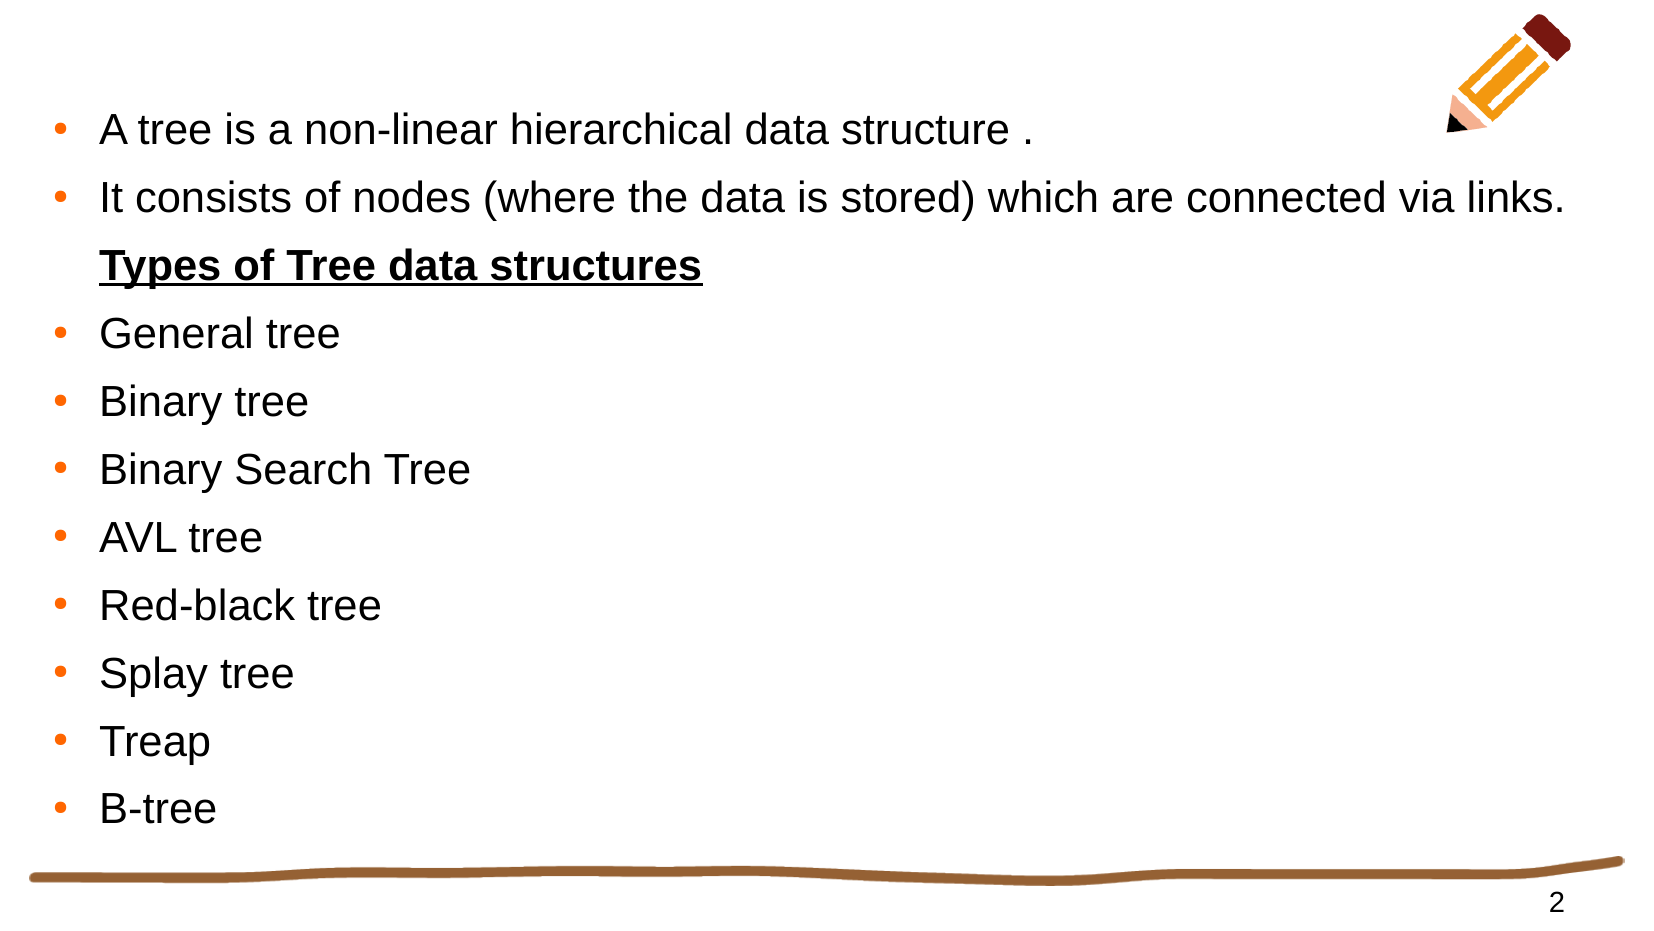

# A tree is a non-linear hierarchical data structure .
It consists of nodes (where the data is stored) which are connected via links.
Types of Tree data structures
General tree
Binary tree
Binary Search Tree
AVL tree
Red-black tree
Splay tree
Treap
B-tree
2